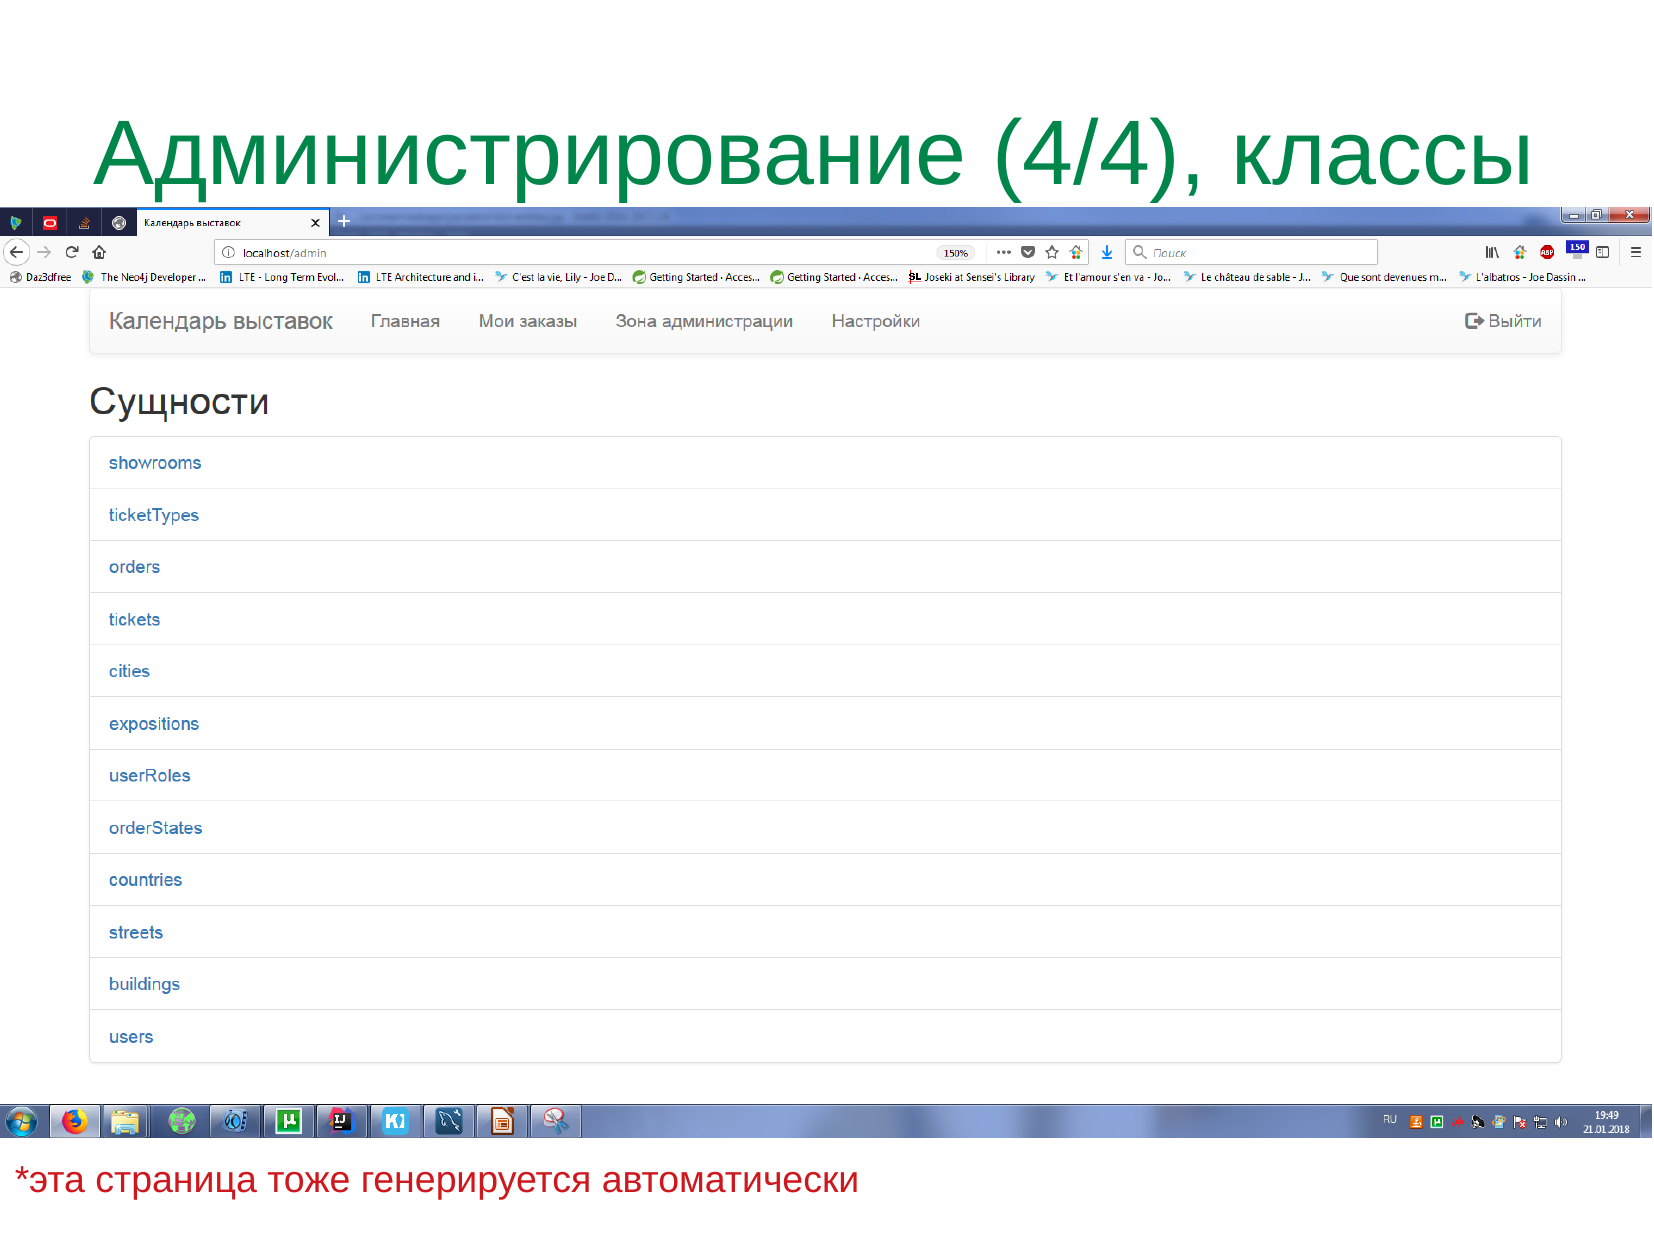

# Администрирование (4/4), классы
*эта страница тоже генерируется автоматически